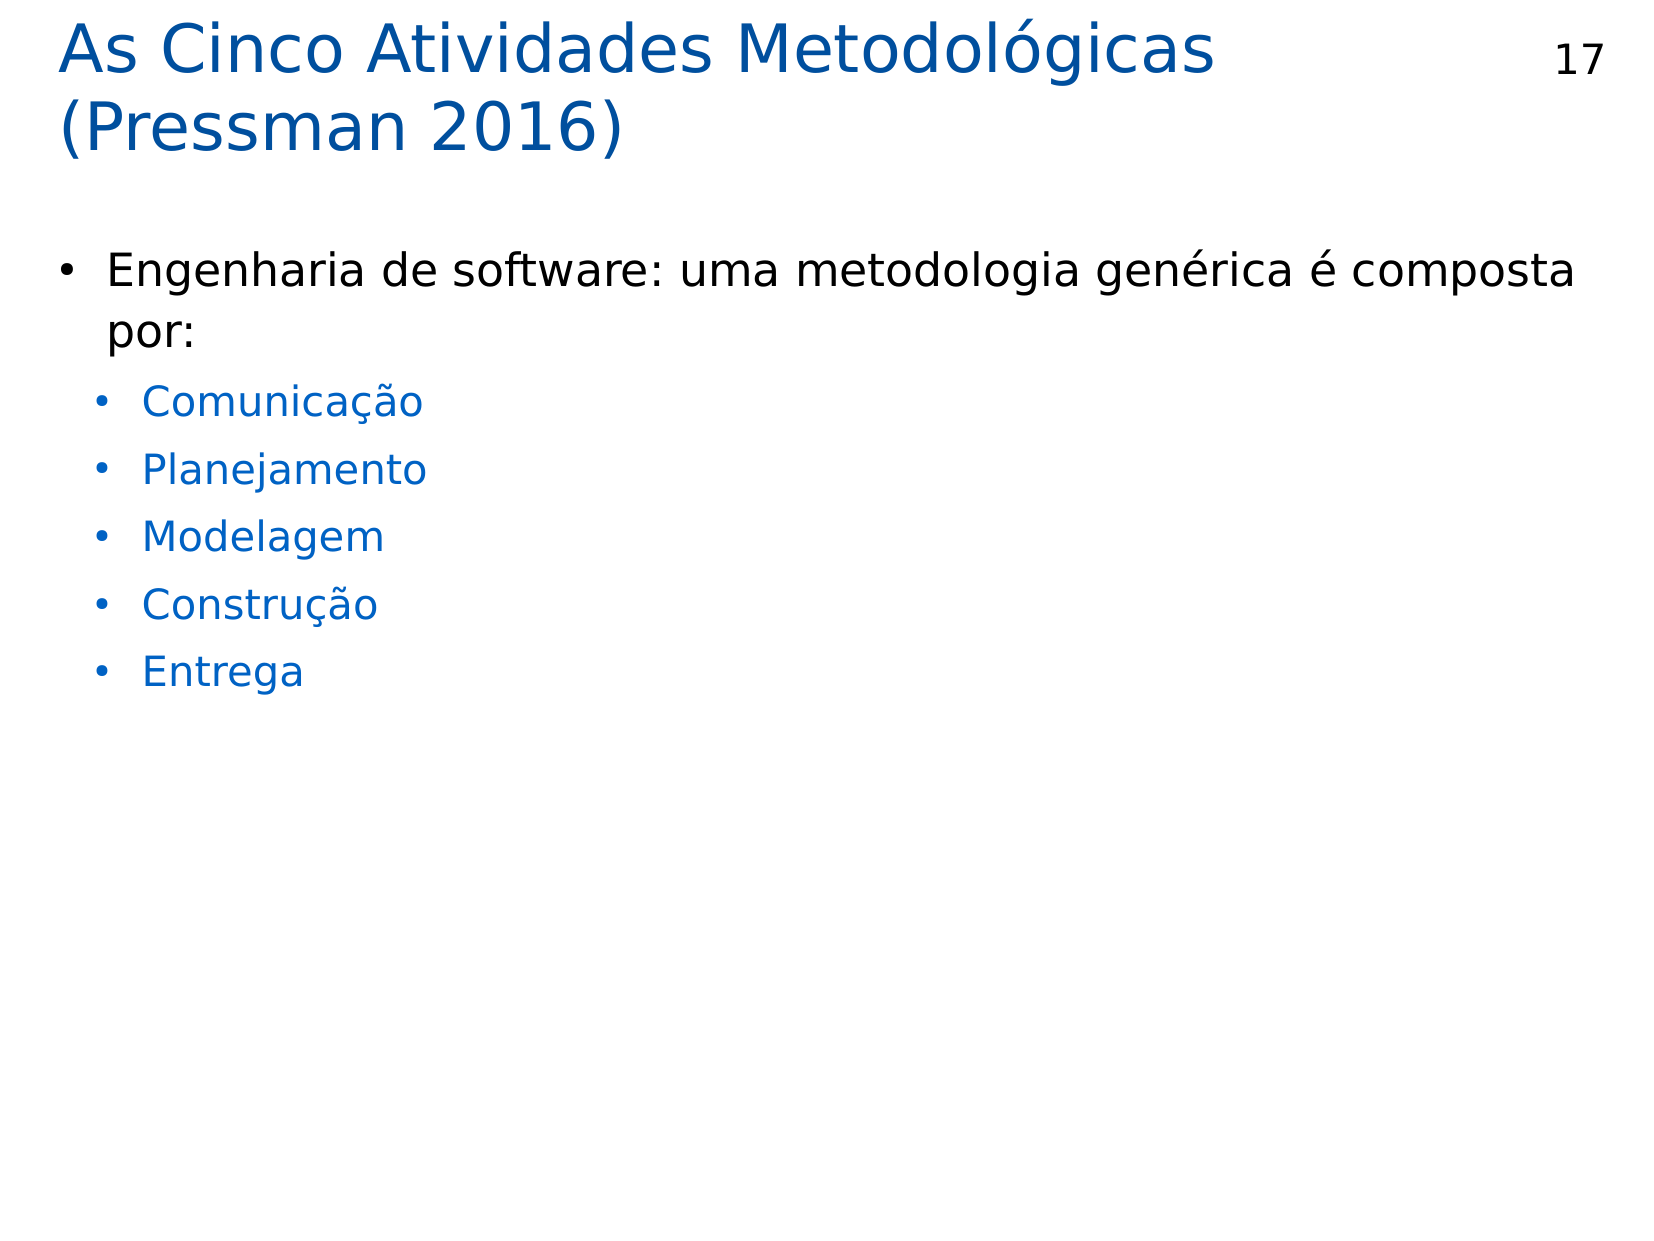

# As Cinco Atividades Metodológicas (Pressman 2016)
17
Engenharia de software: uma metodologia genérica é composta por:
Comunicação
Planejamento
Modelagem
Construção
Entrega